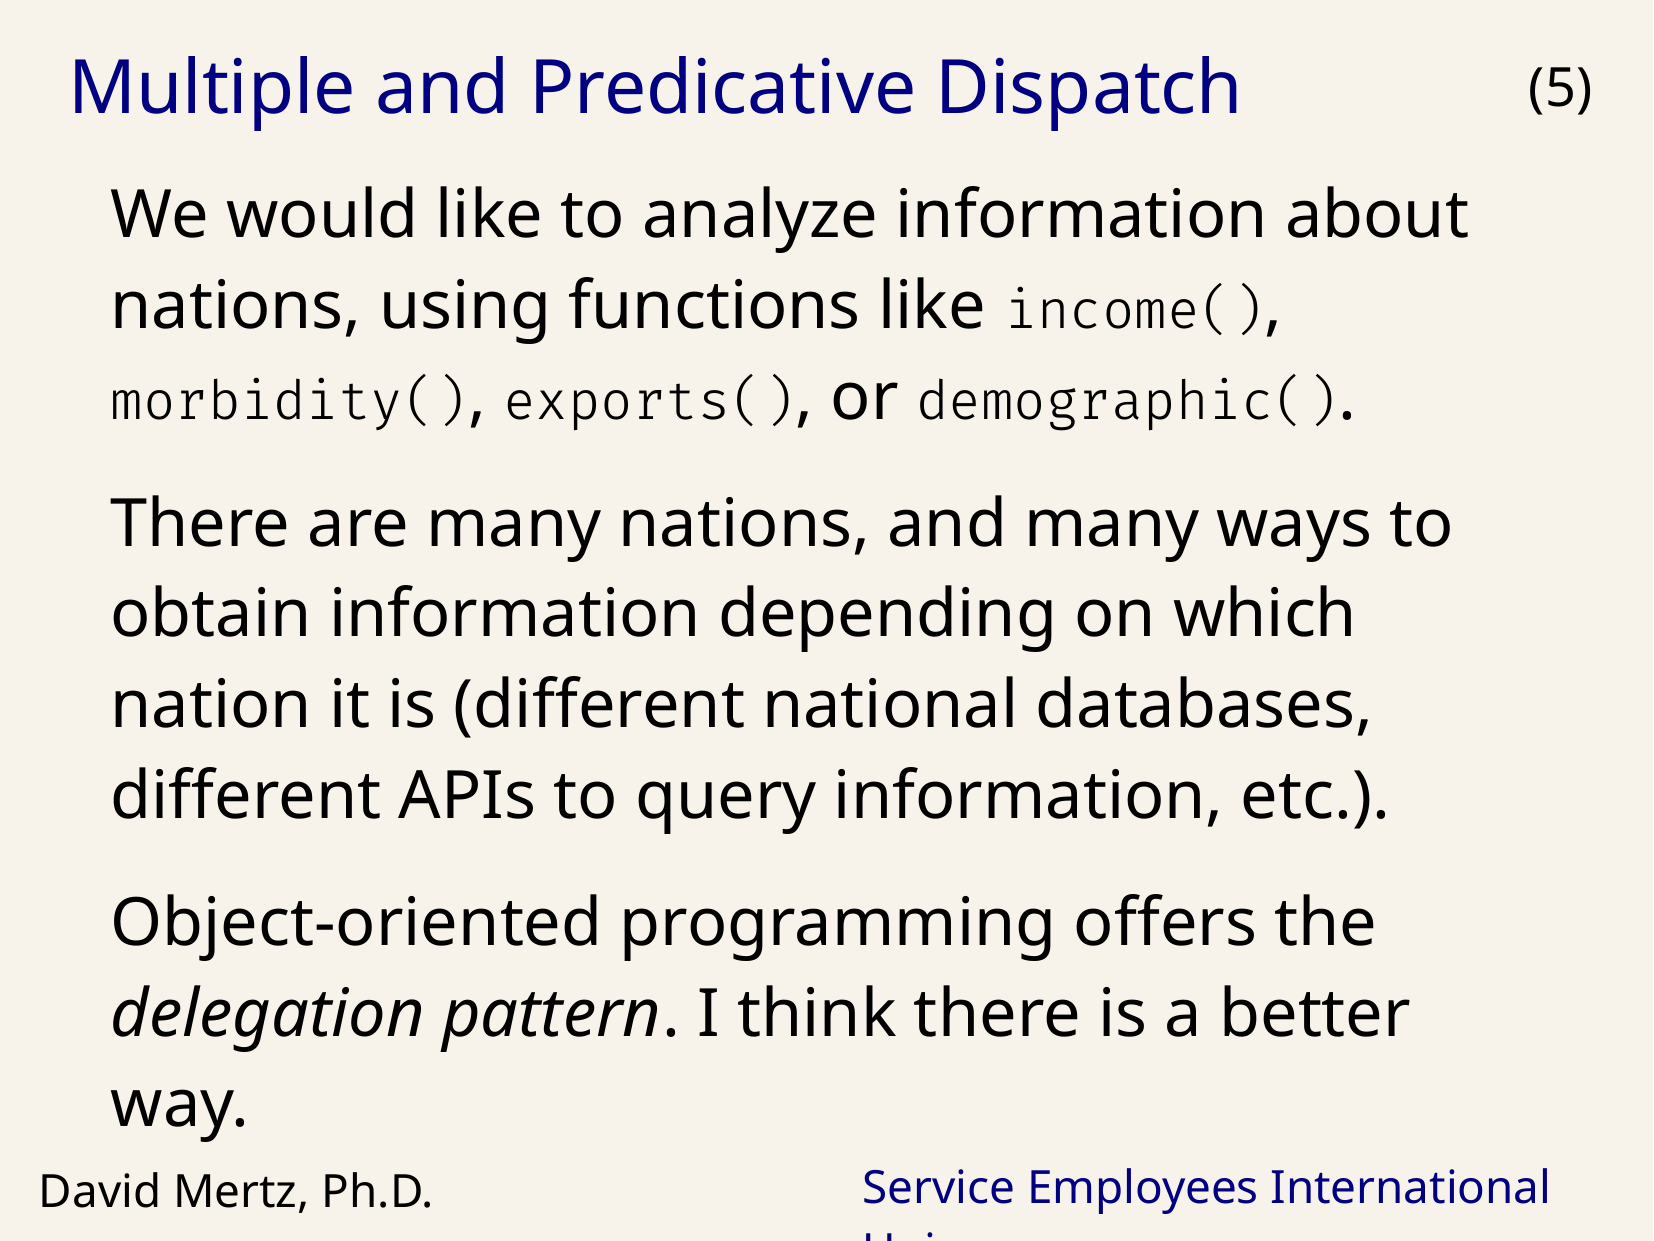

We would like to analyze information about nations, using functions like income(), morbidity(), exports(), or demographic().
There are many nations, and many ways to obtain information depending on which nation it is (different national databases, different APIs to query information, etc.).
Object-oriented programming offers the delegation pattern. I think there is a better way.